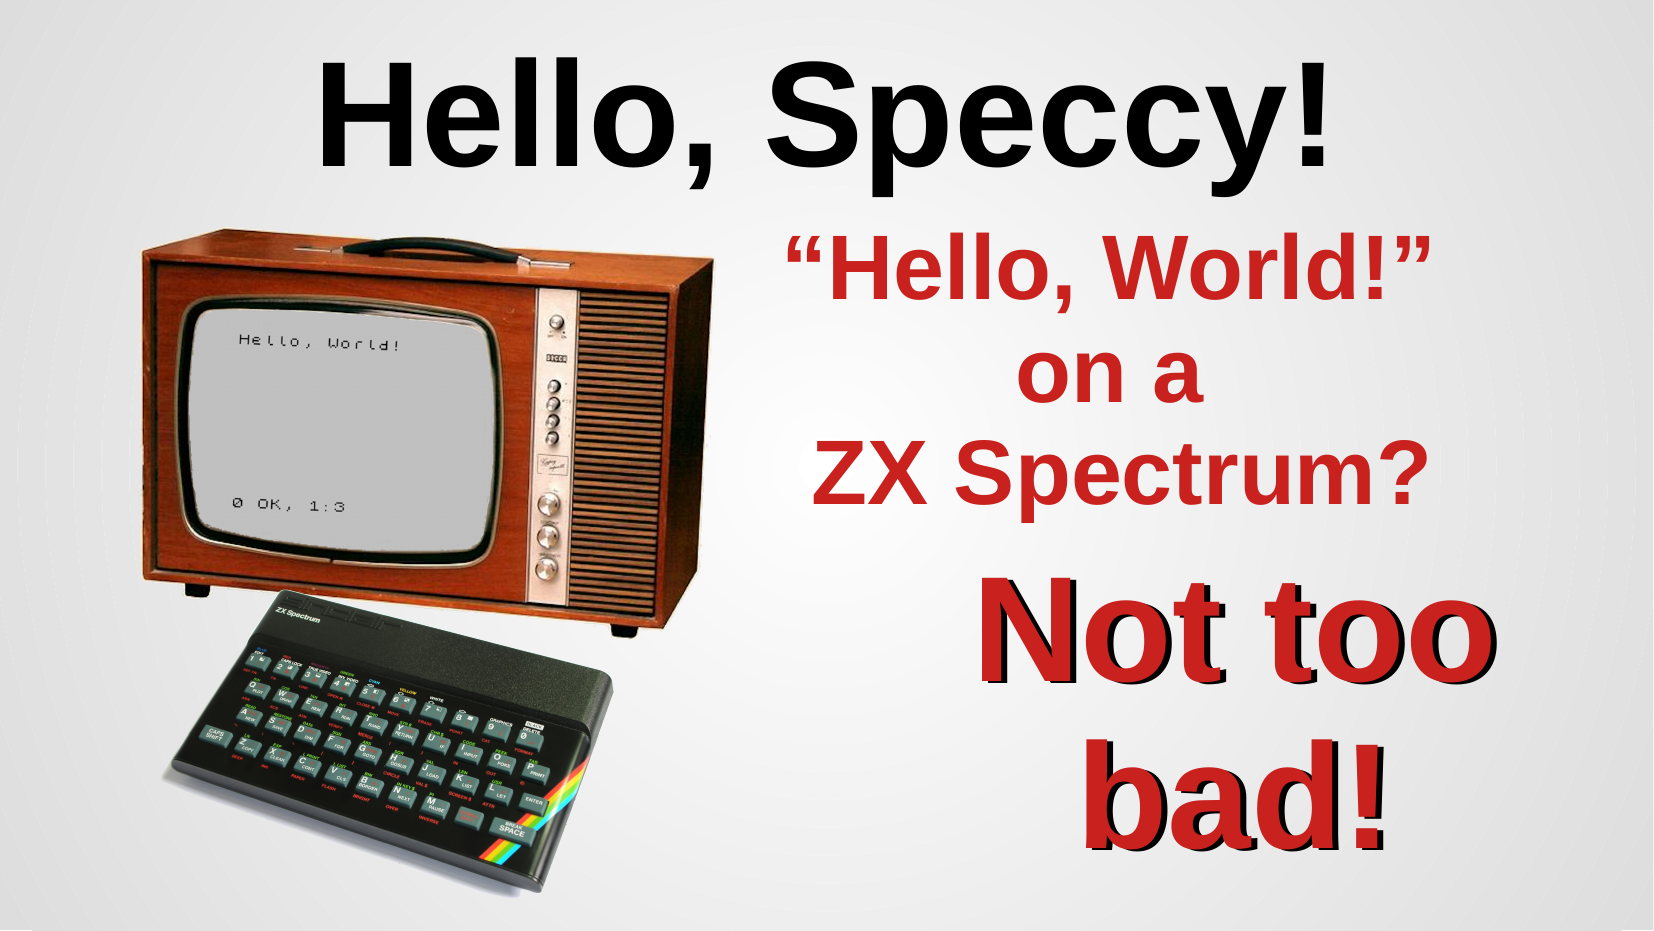

# Hello, Speccy!
“Hello, World!”
on a
 ZX Spectrum?
Not too
bad!
Not too
bad!